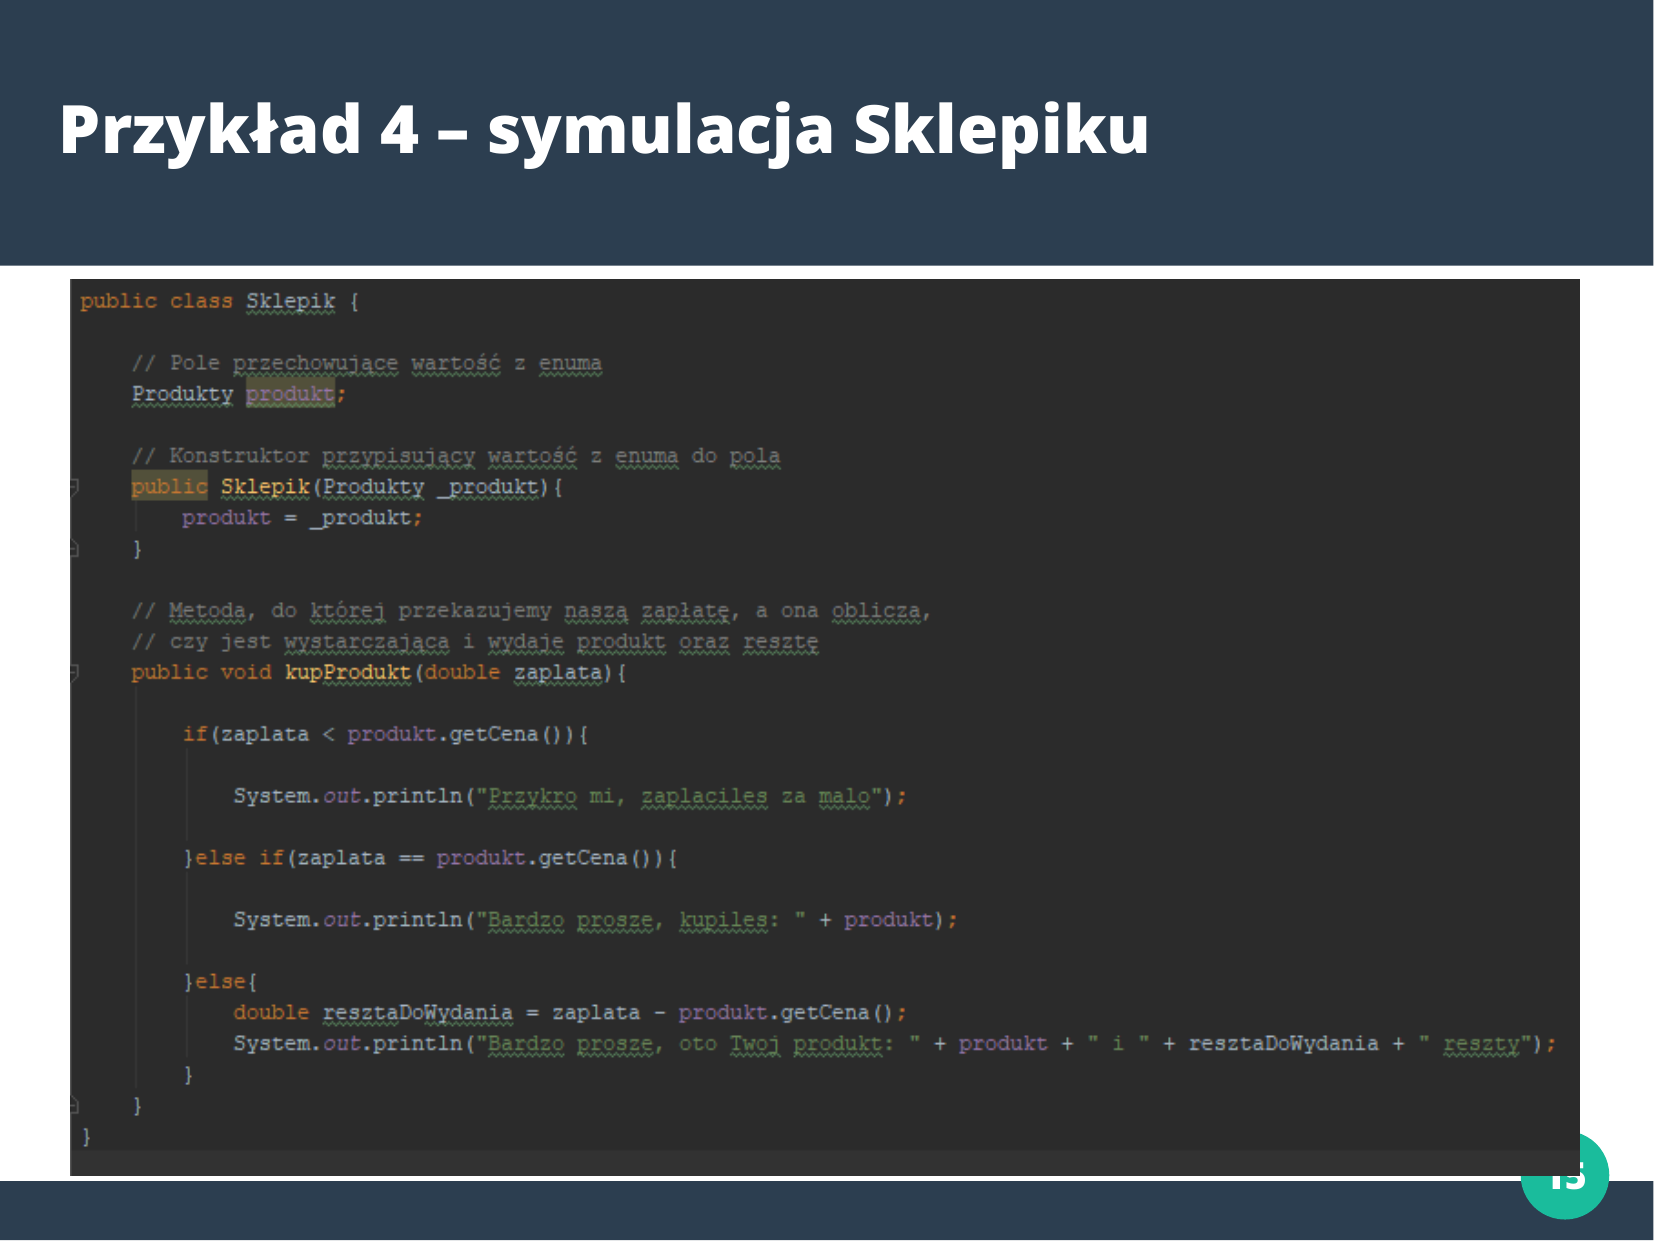

# Przykład 4 – symulacja Sklepiku
15